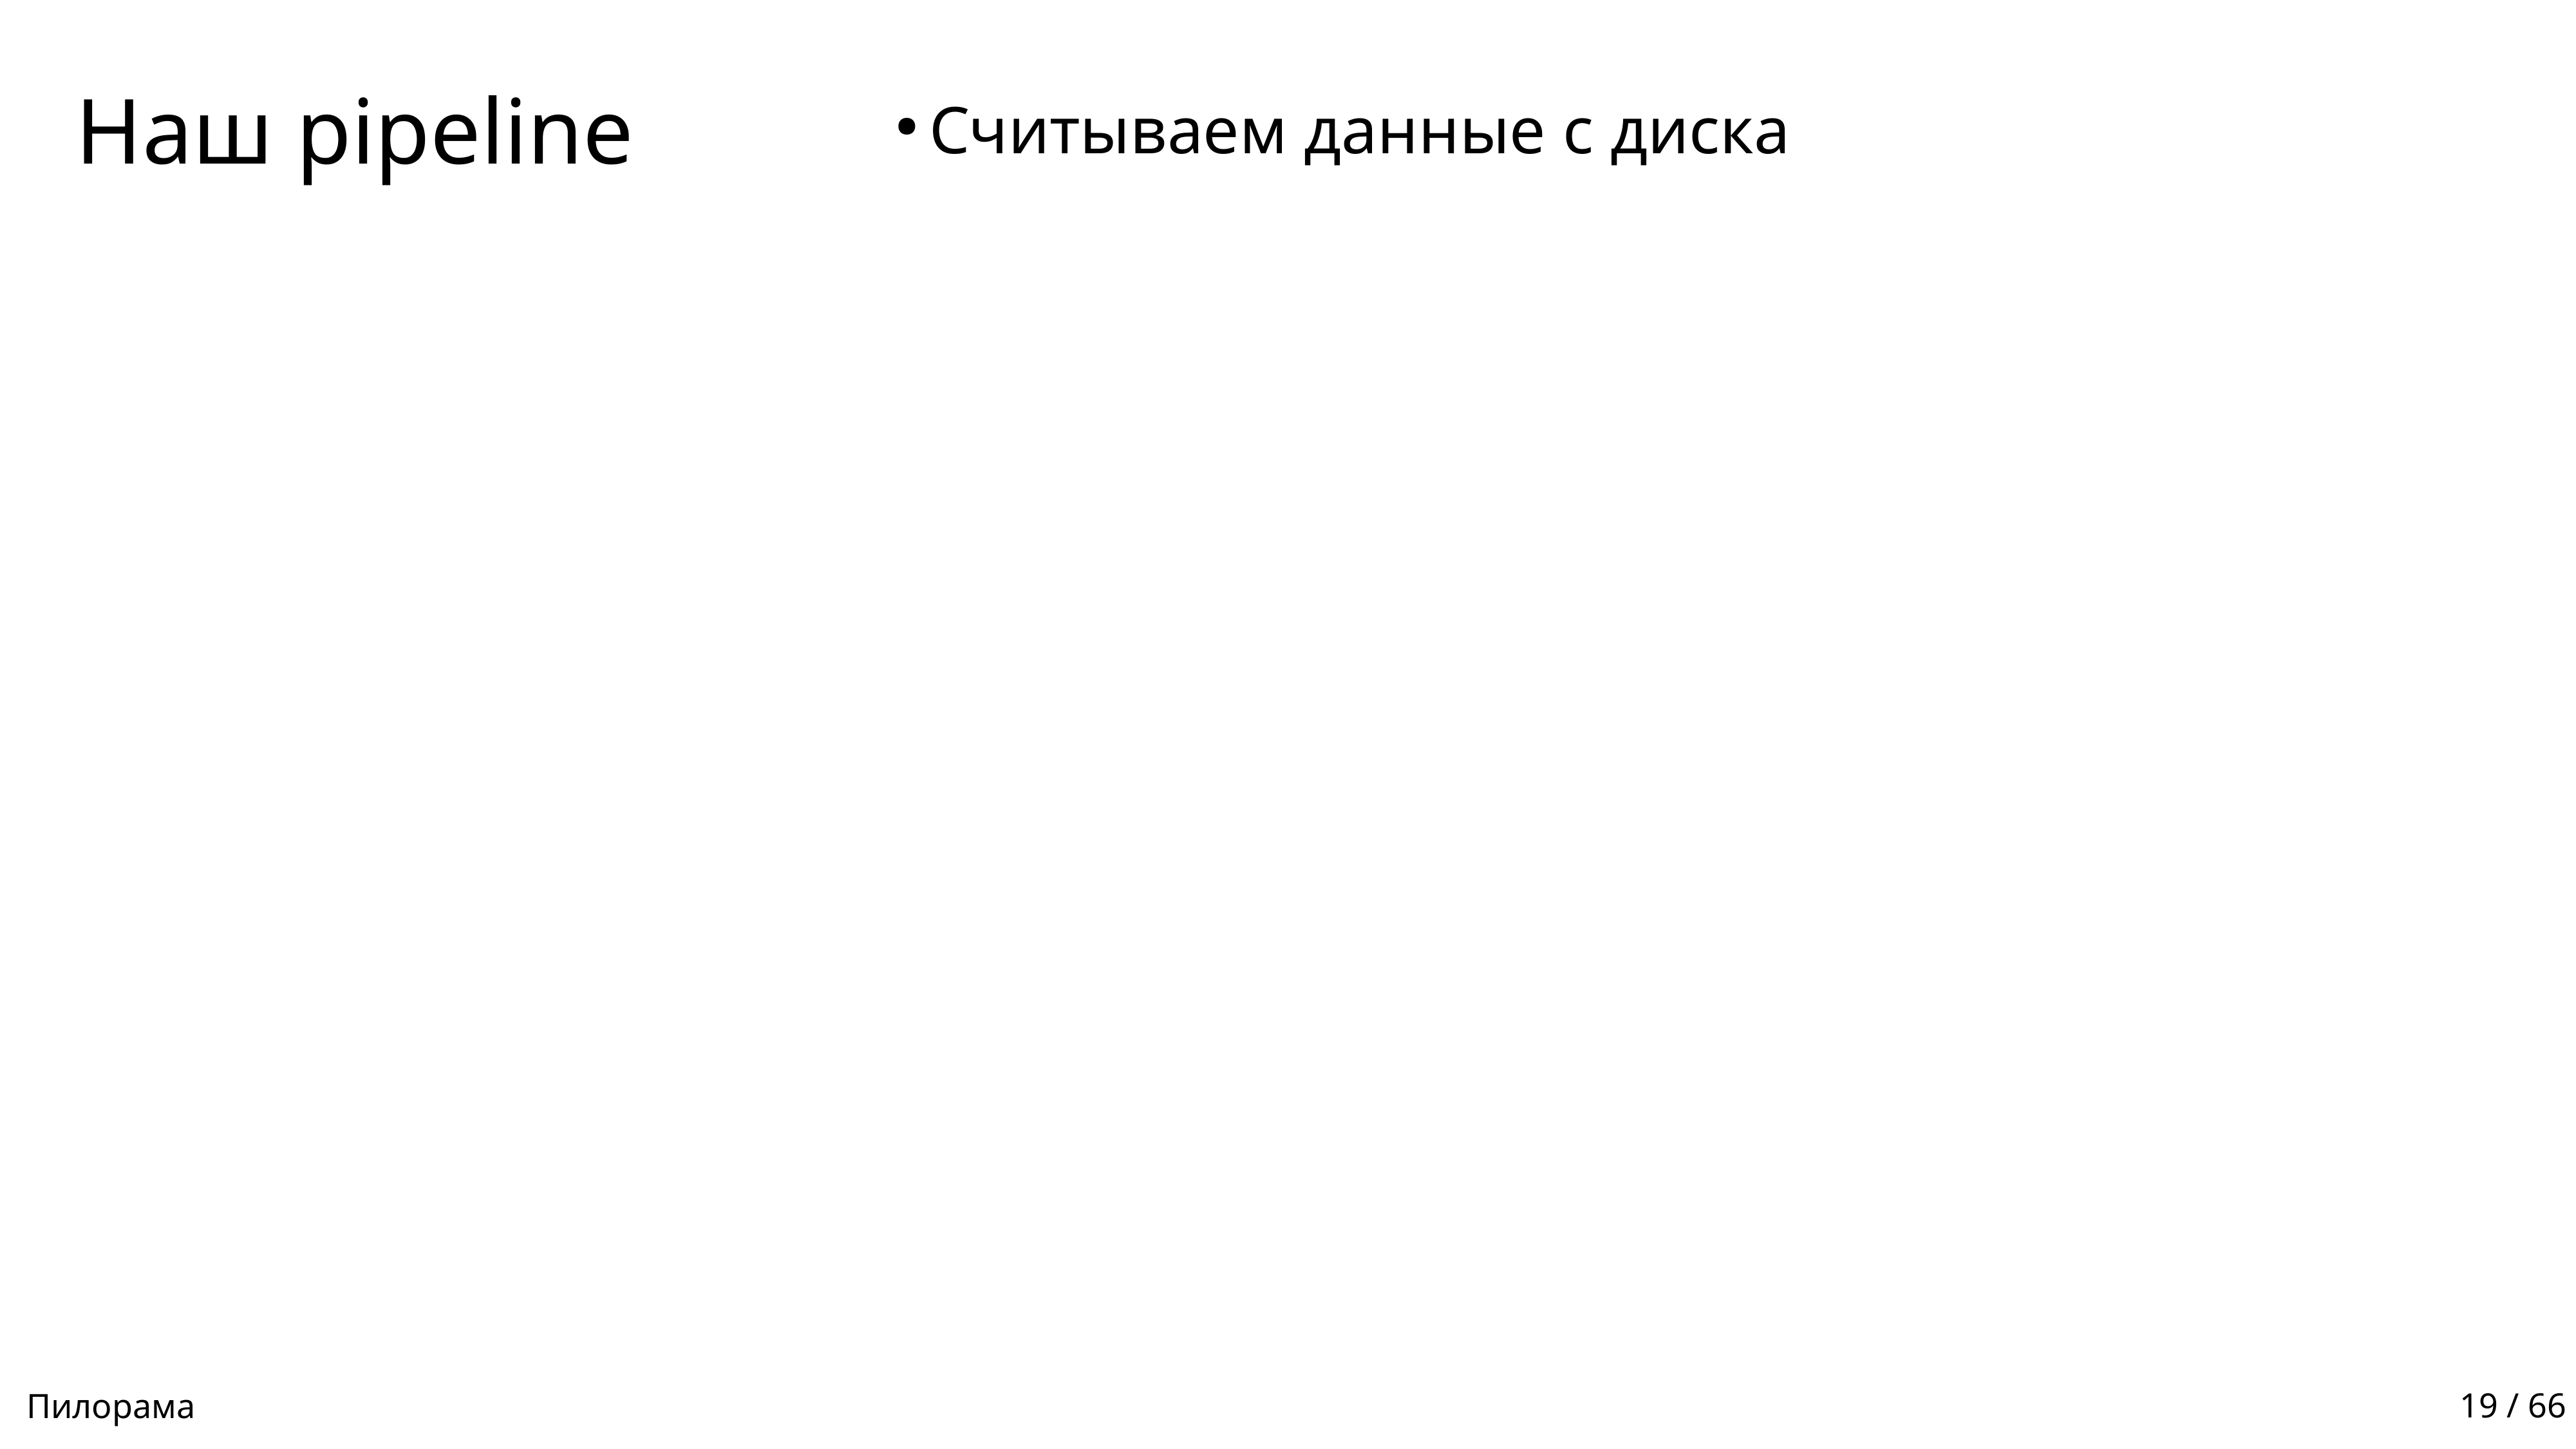

# Наш pipeline
Считываем данные с диска
Пилорама